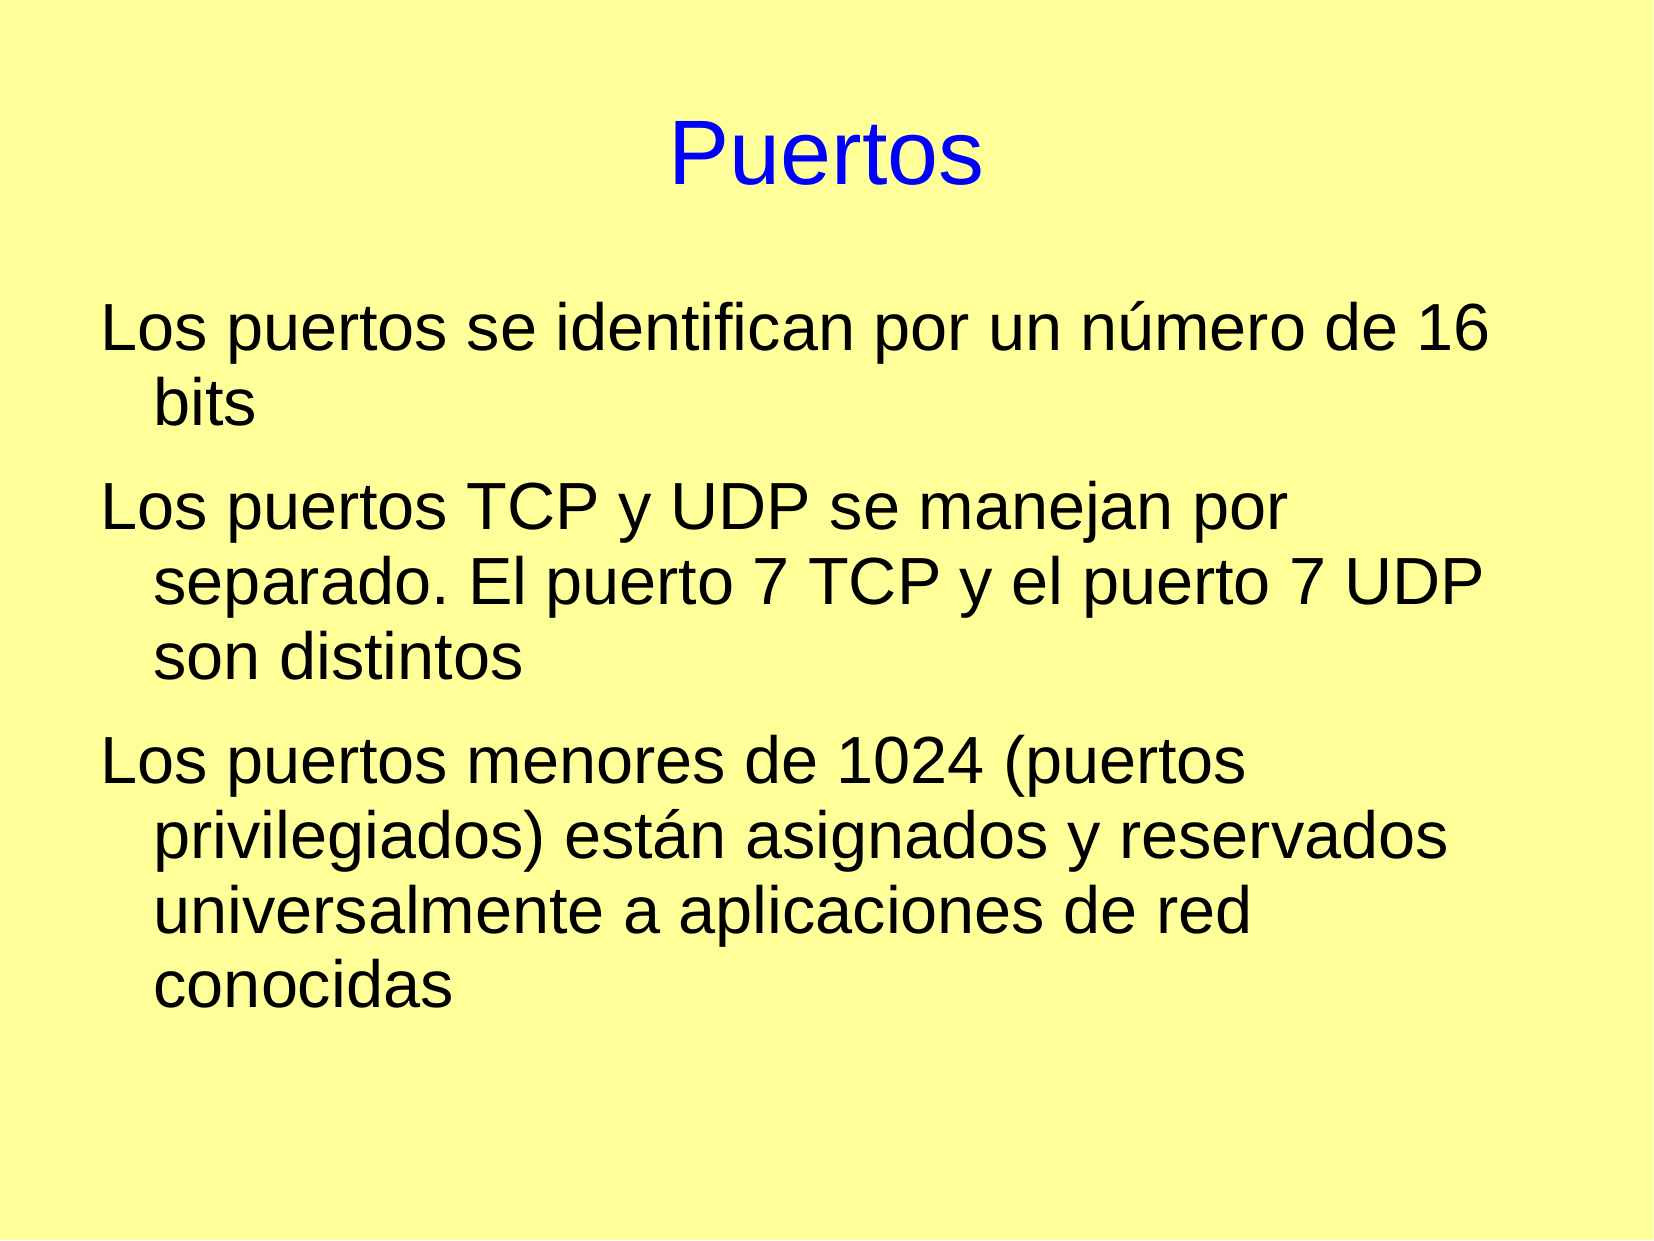

# Puertos
Los puertos se identifican por un número de 16 bits
Los puertos TCP y UDP se manejan por separado. El puerto 7 TCP y el puerto 7 UDP son distintos
Los puertos menores de 1024 (puertos privilegiados) están asignados y reservados universalmente a aplicaciones de red conocidas